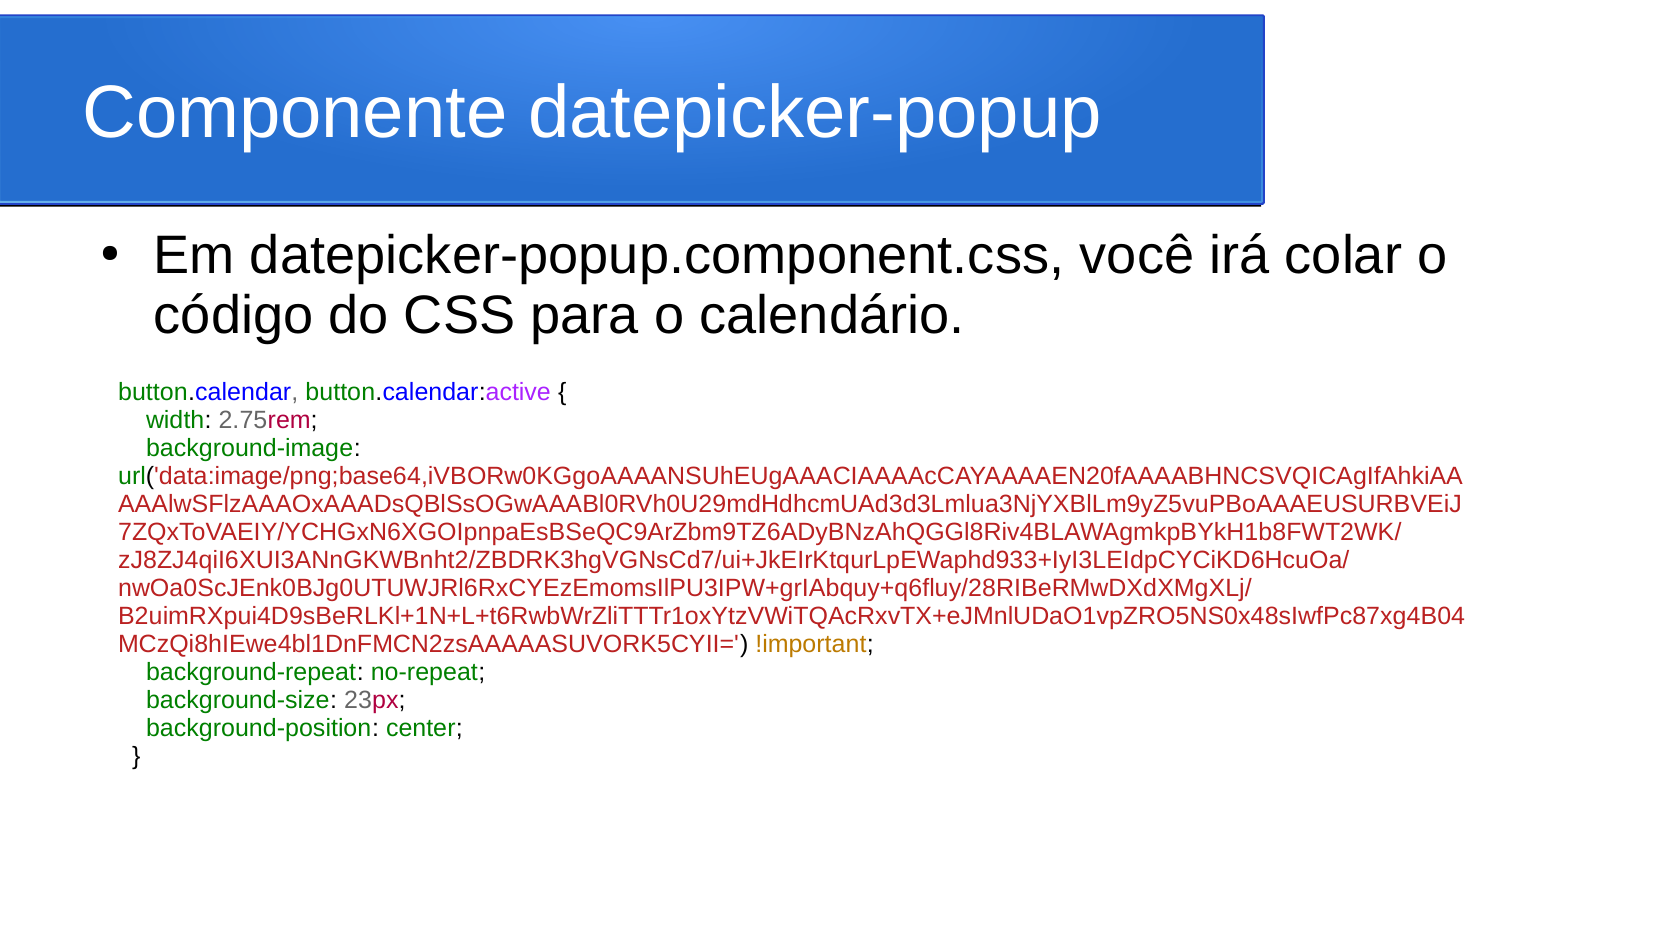

# Componente datepicker-popup
Em datepicker-popup.component.css, você irá colar o código do CSS para o calendário.
button.calendar, button.calendar:active {
 width: 2.75rem;
 background-image: url('data:image/png;base64,iVBORw0KGgoAAAANSUhEUgAAACIAAAAcCAYAAAAEN20fAAAABHNCSVQICAgIfAhkiAAAAAlwSFlzAAAOxAAADsQBlSsOGwAAABl0RVh0U29mdHdhcmUAd3d3Lmlua3NjYXBlLm9yZ5vuPBoAAAEUSURBVEiJ7ZQxToVAEIY/YCHGxN6XGOIpnpaEsBSeQC9ArZbm9TZ6ADyBNzAhQGGl8Riv4BLAWAgmkpBYkH1b8FWT2WK/zJ8ZJ4qiI6XUI3ANnGKWBnht2/ZBDRK3hgVGNsCd7/ui+JkEIrKtqurLpEWaphd933+IyI3LEIdpCYCiKD6HcuOa/nwOa0ScJEnk0BJg0UTUWJRl6RxCYEzEmomsIlPU3IPW+grIAbquy+q6fluy/28RIBeRMwDXdXMgXLj/B2uimRXpui4D9sBeRLKl+1N+L+t6RwbWrZliTTTr1oxYtzVWiTQAcRxvTX+eJMnlUDaO1vpZRO5NS0x48sIwfPc87xg4B04MCzQi8hIEwe4bl1DnFMCN2zsAAAAASUVORK5CYII=') !important;
 background-repeat: no-repeat;
 background-size: 23px;
 background-position: center;
 }